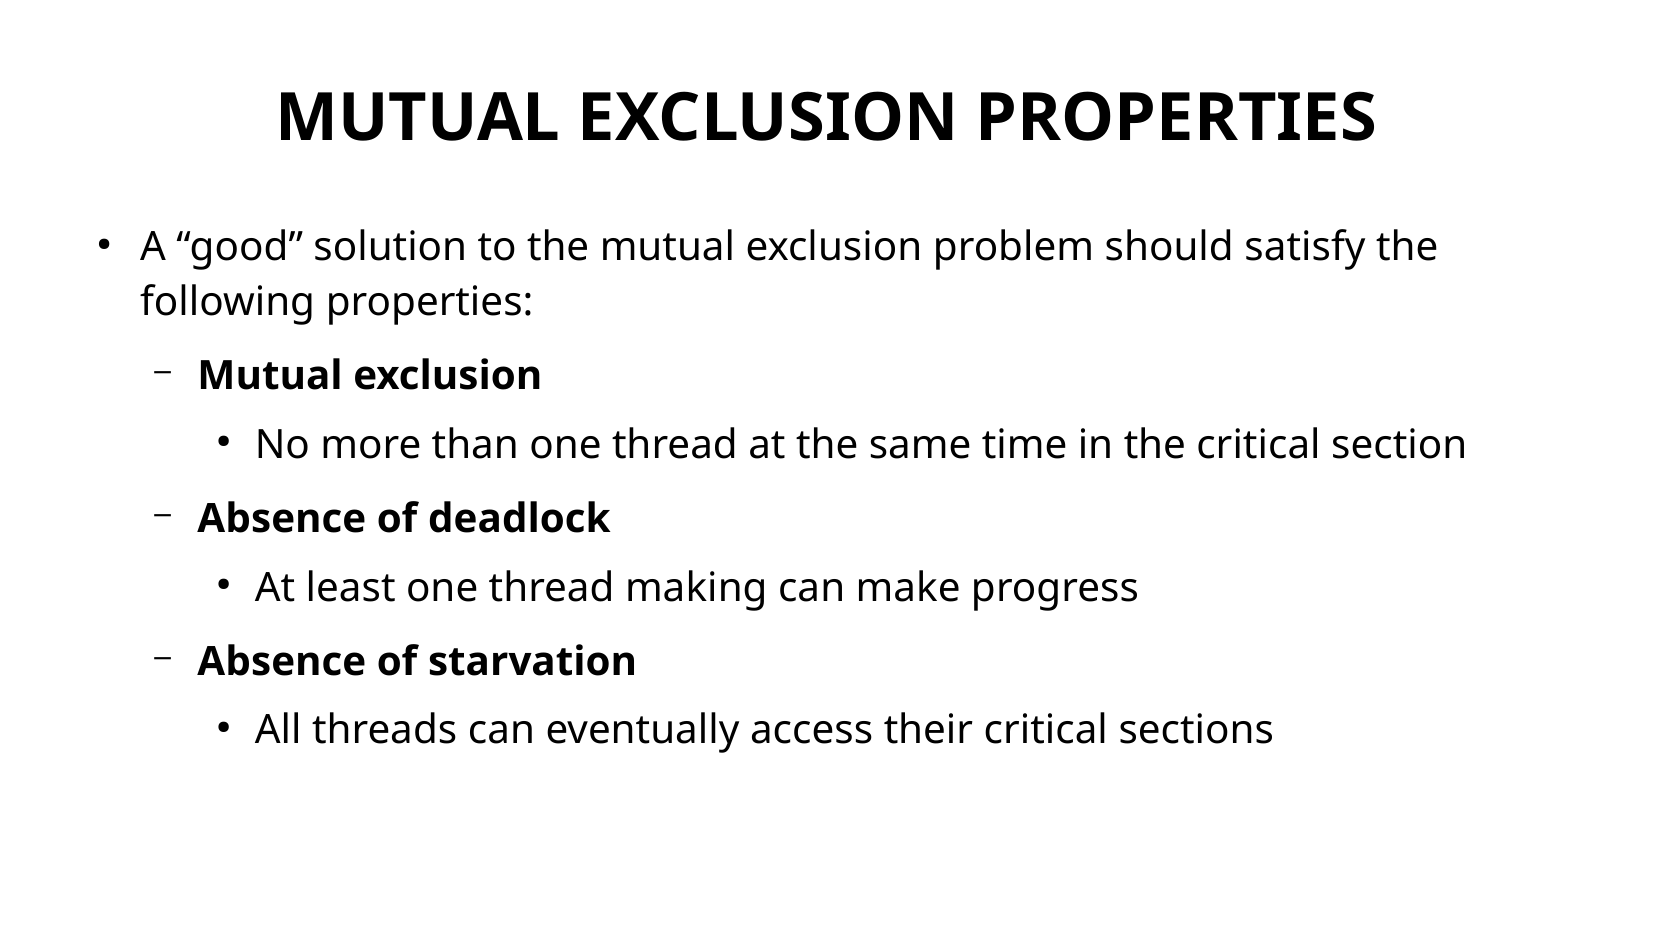

# MUTUAL EXCLUSION PROPERTIES
A “good” solution to the mutual exclusion problem should satisfy the following properties:
Mutual exclusion
No more than one thread at the same time in the critical section
Absence of deadlock
At least one thread making can make progress
Absence of starvation
All threads can eventually access their critical sections